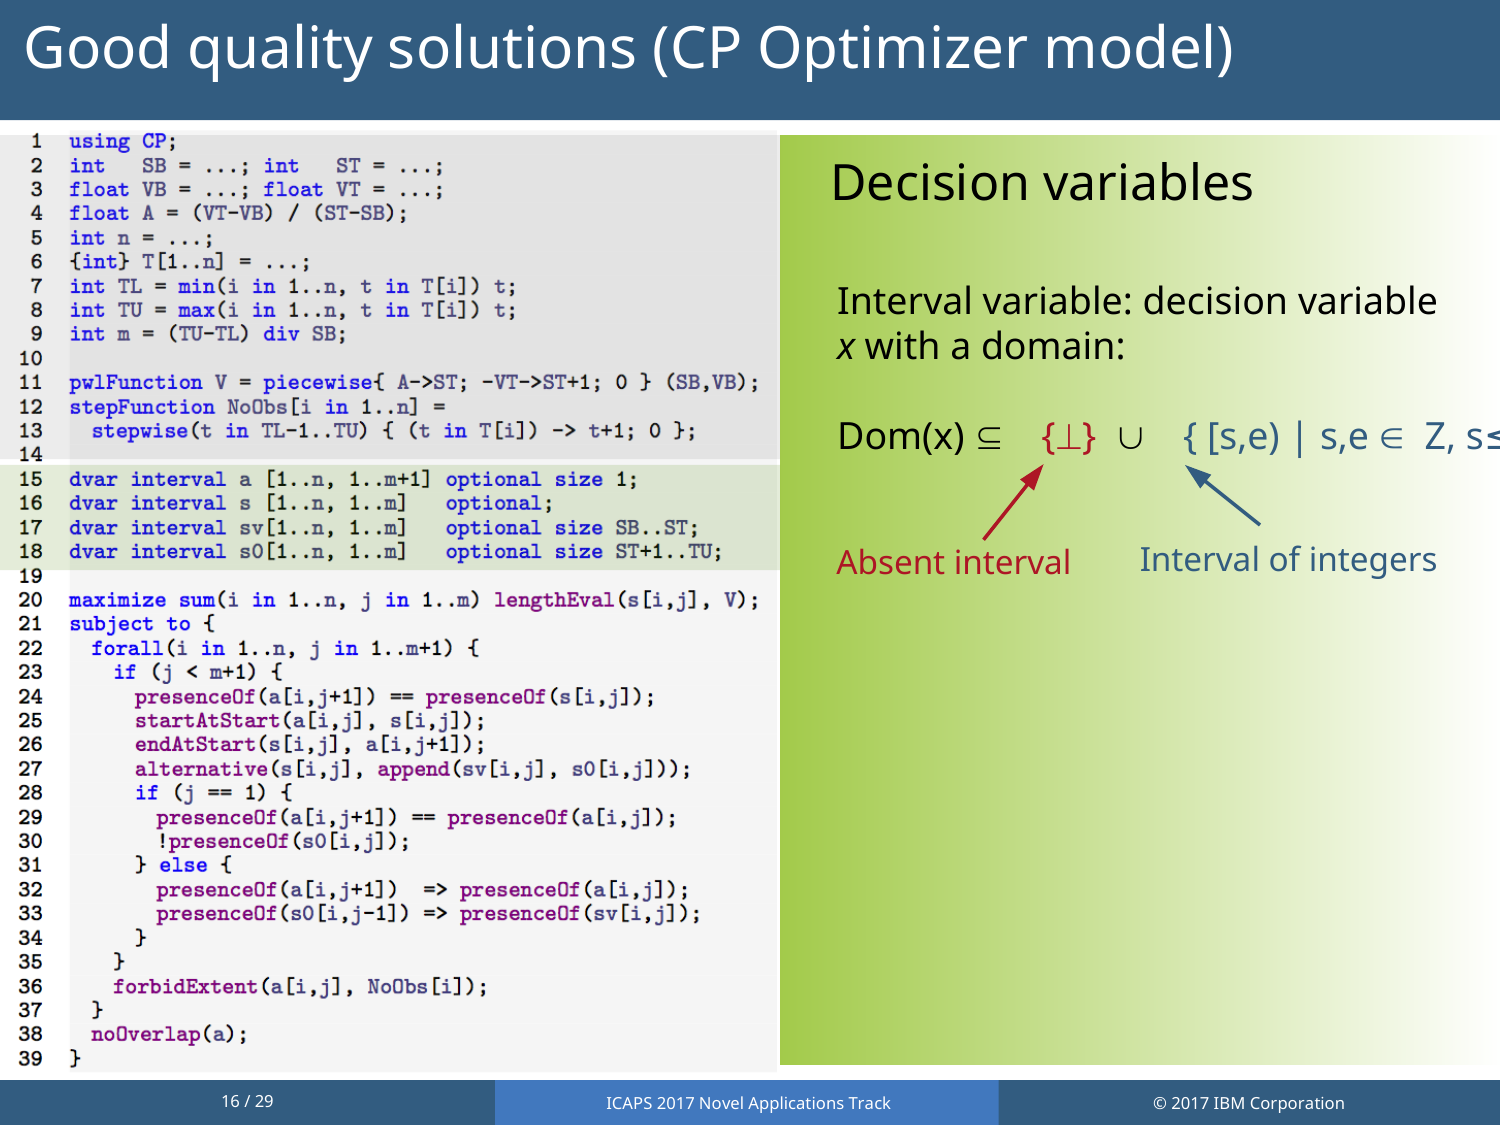

# Good quality solutions (CP Optimizer model)
Decision variables
Interval variable: decision variable
x with a domain:
Dom(x) ⊆ {⊥} ∪ { [s,e) | s,e ∈ Z, s≤e }
Interval of integers
Absent interval